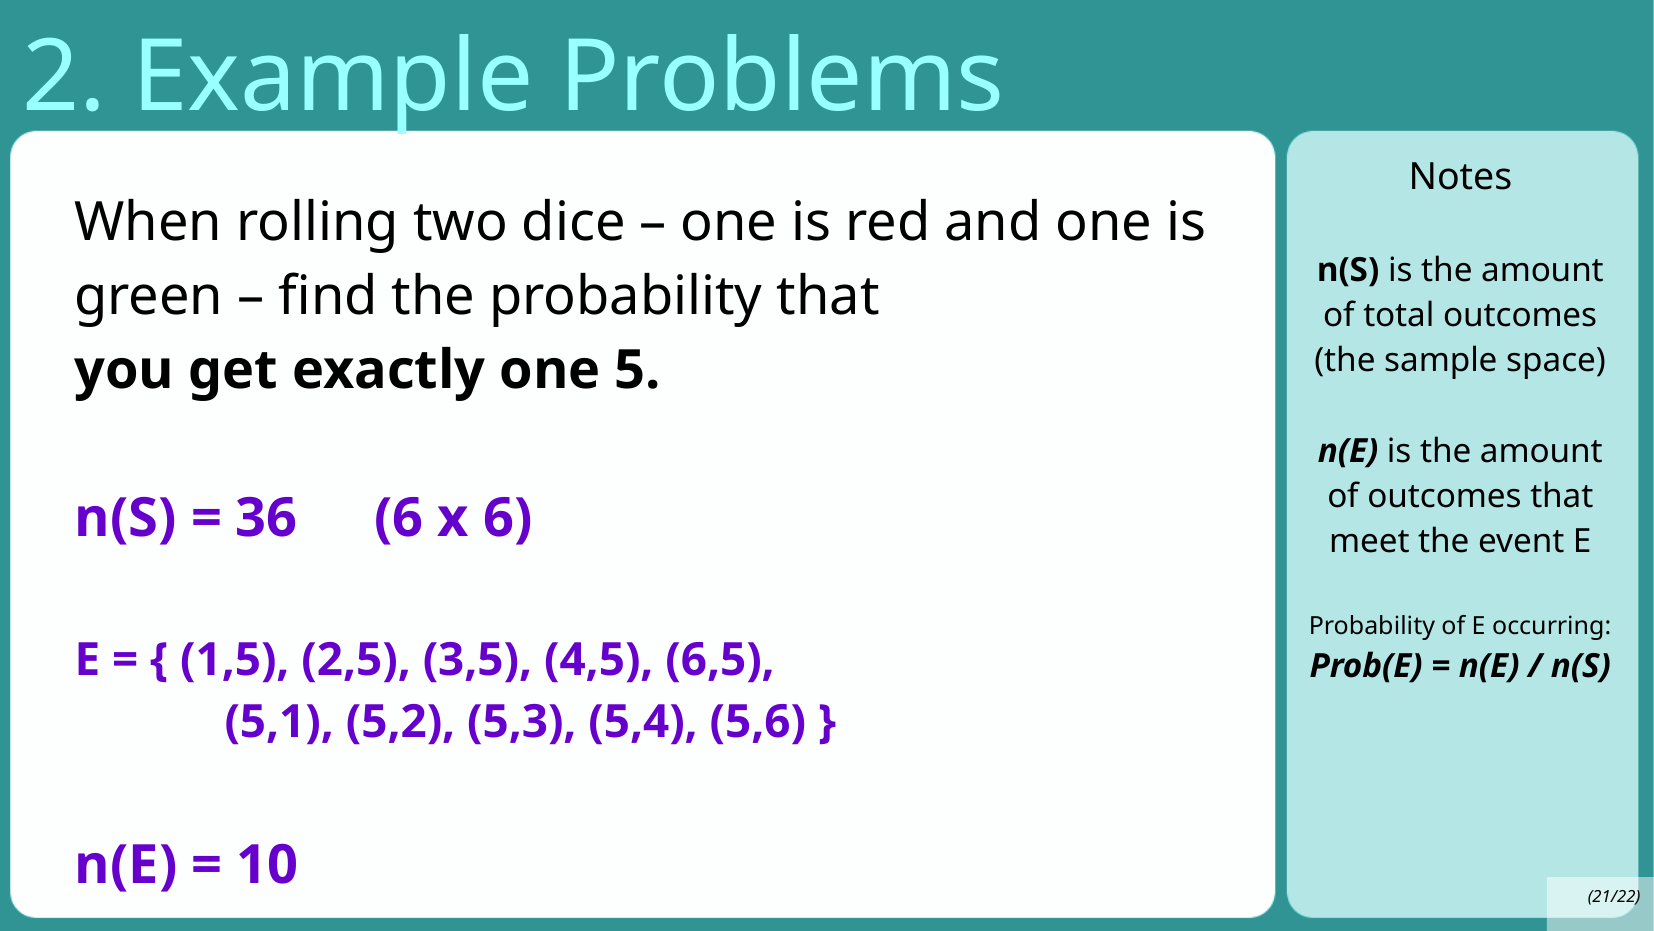

# 2. Example Problems
Notes
n(S) is the amount
of total outcomes
(the sample space)
n(E) is the amount of outcomes that meet the event E
Probability of E occurring:
Prob(E) = n(E) / n(S)
When rolling two dice – one is red and one is green – find the probability that
you get exactly one 5.
n(S) = 36 	(6 x 6)
E = { (1,5), (2,5), (3,5), (4,5), (6,5),
		(5,1), (5,2), (5,3), (5,4), (5,6) }
n(E) = 10
Prob(E) = 10/36 = 5/18